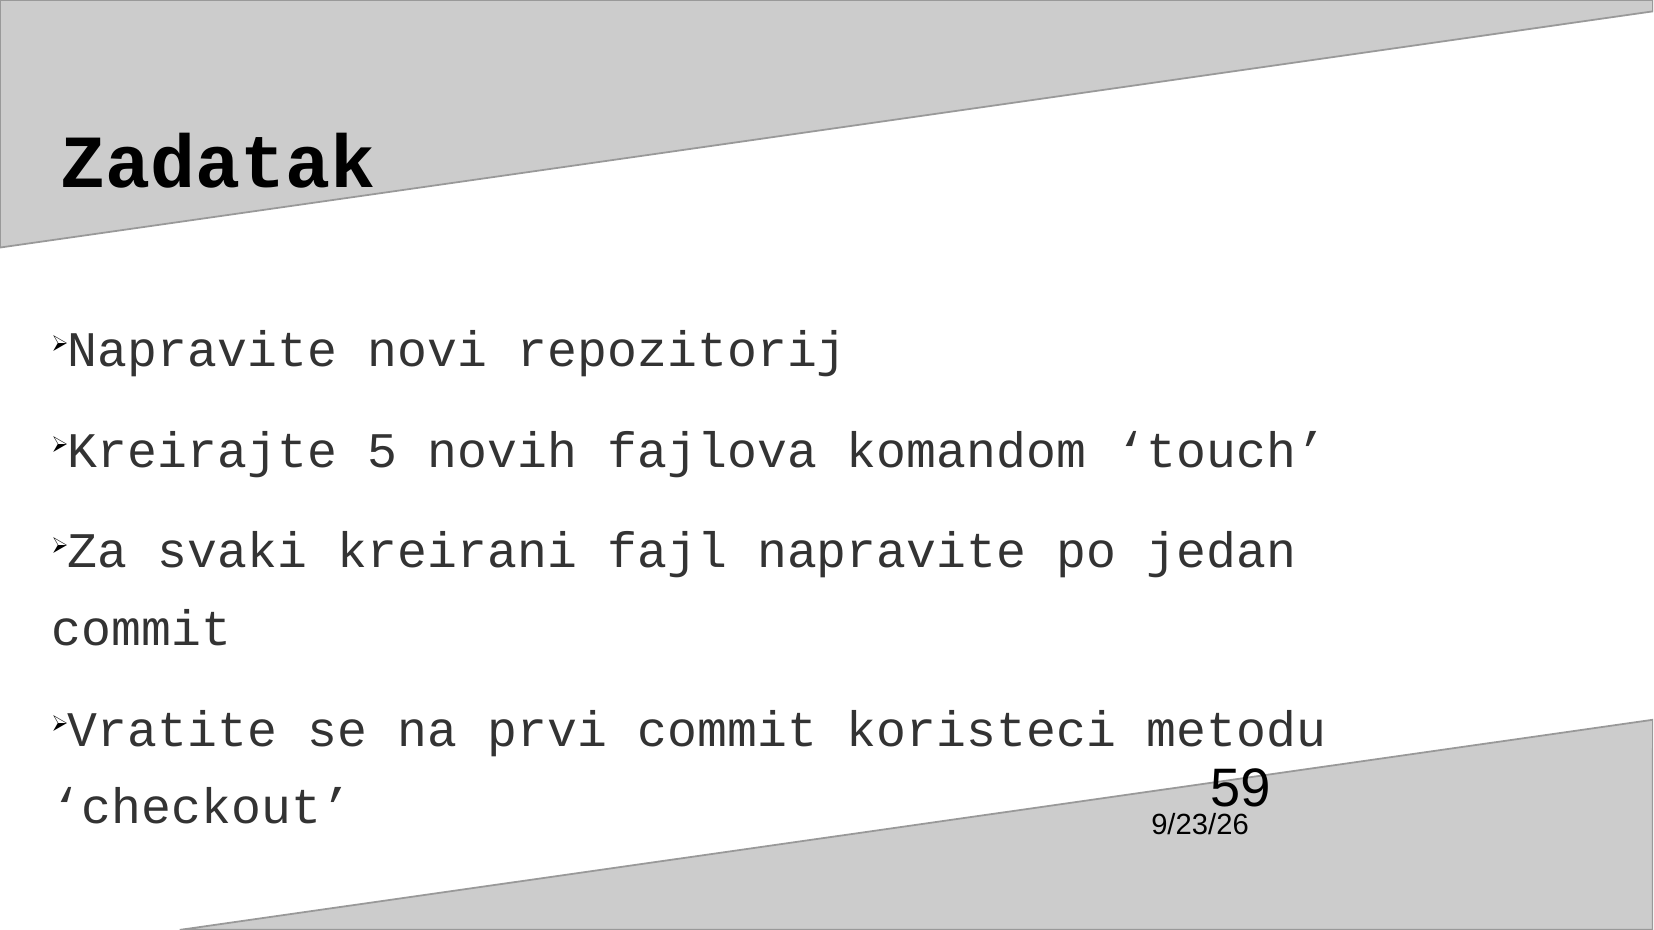

Zadatak
# Napravite novi repozitorij
Kreirajte 5 novih fajlova komandom ‘touch’
Za svaki kreirani fajl napravite po jedan commit
Vratite se na prvi commit koristeci metodu ‘checkout’
58